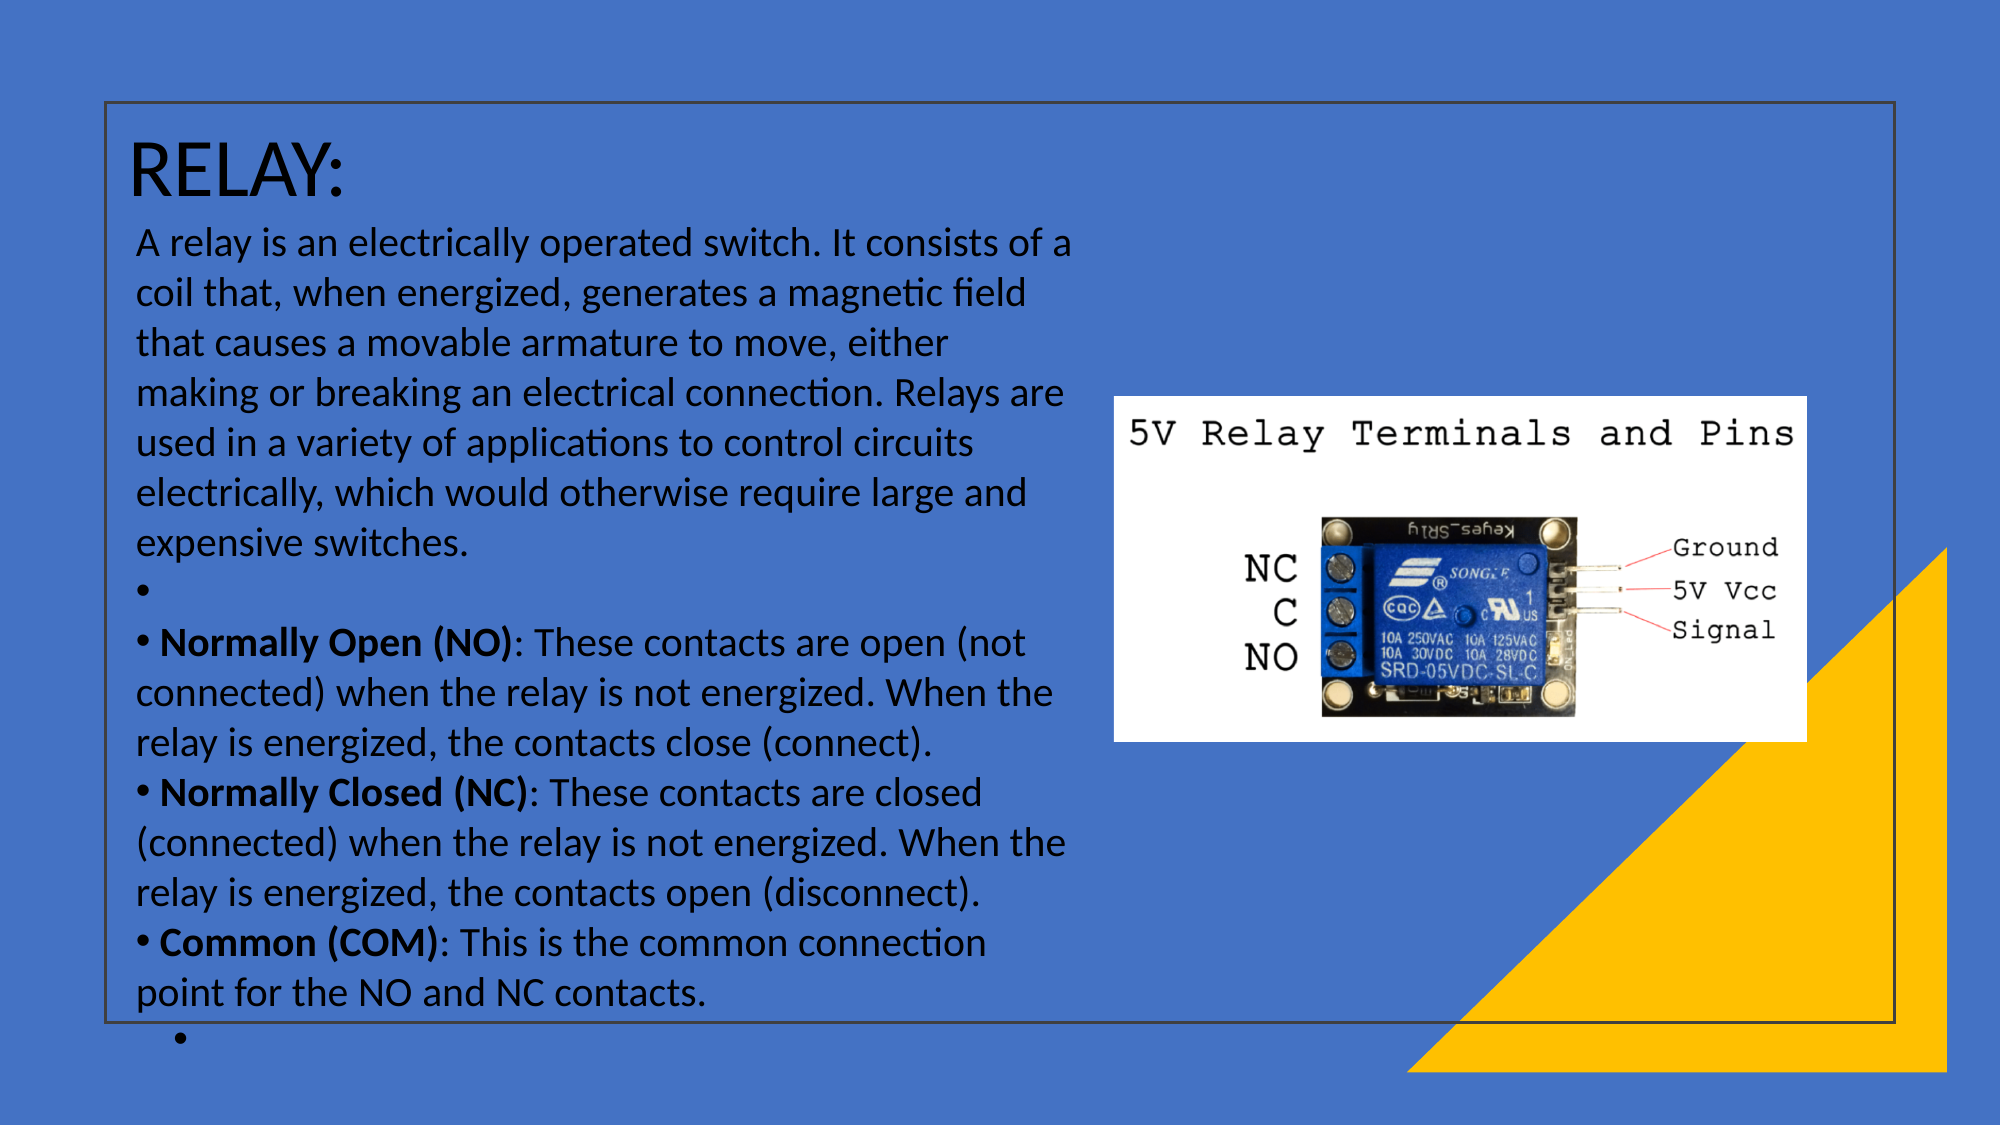

# RELAY:
A relay is an electrically operated switch. It consists of a coil that, when energized, generates a magnetic field that causes a movable armature to move, either making or breaking an electrical connection. Relays are used in a variety of applications to control circuits electrically, which would otherwise require large and expensive switches.
 Normally Open (NO): These contacts are open (not connected) when the relay is not energized. When the relay is energized, the contacts close (connect).
 Normally Closed (NC): These contacts are closed (connected) when the relay is not energized. When the relay is energized, the contacts open (disconnect).
 Common (COM): This is the common connection point for the NO and NC contacts.